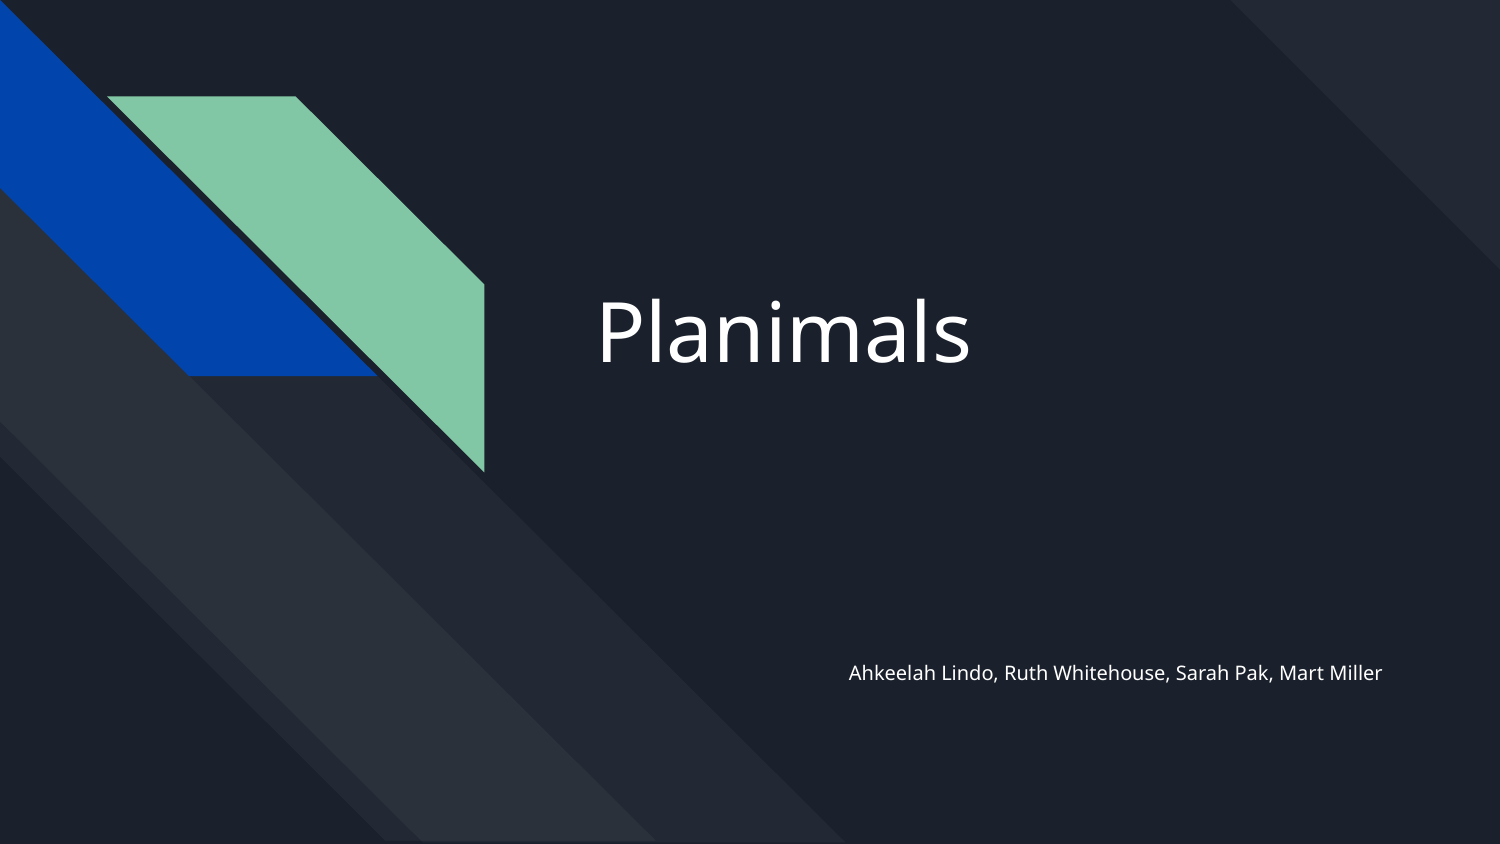

# Planimals
Ahkeelah Lindo, Ruth Whitehouse, Sarah Pak, Mart Miller